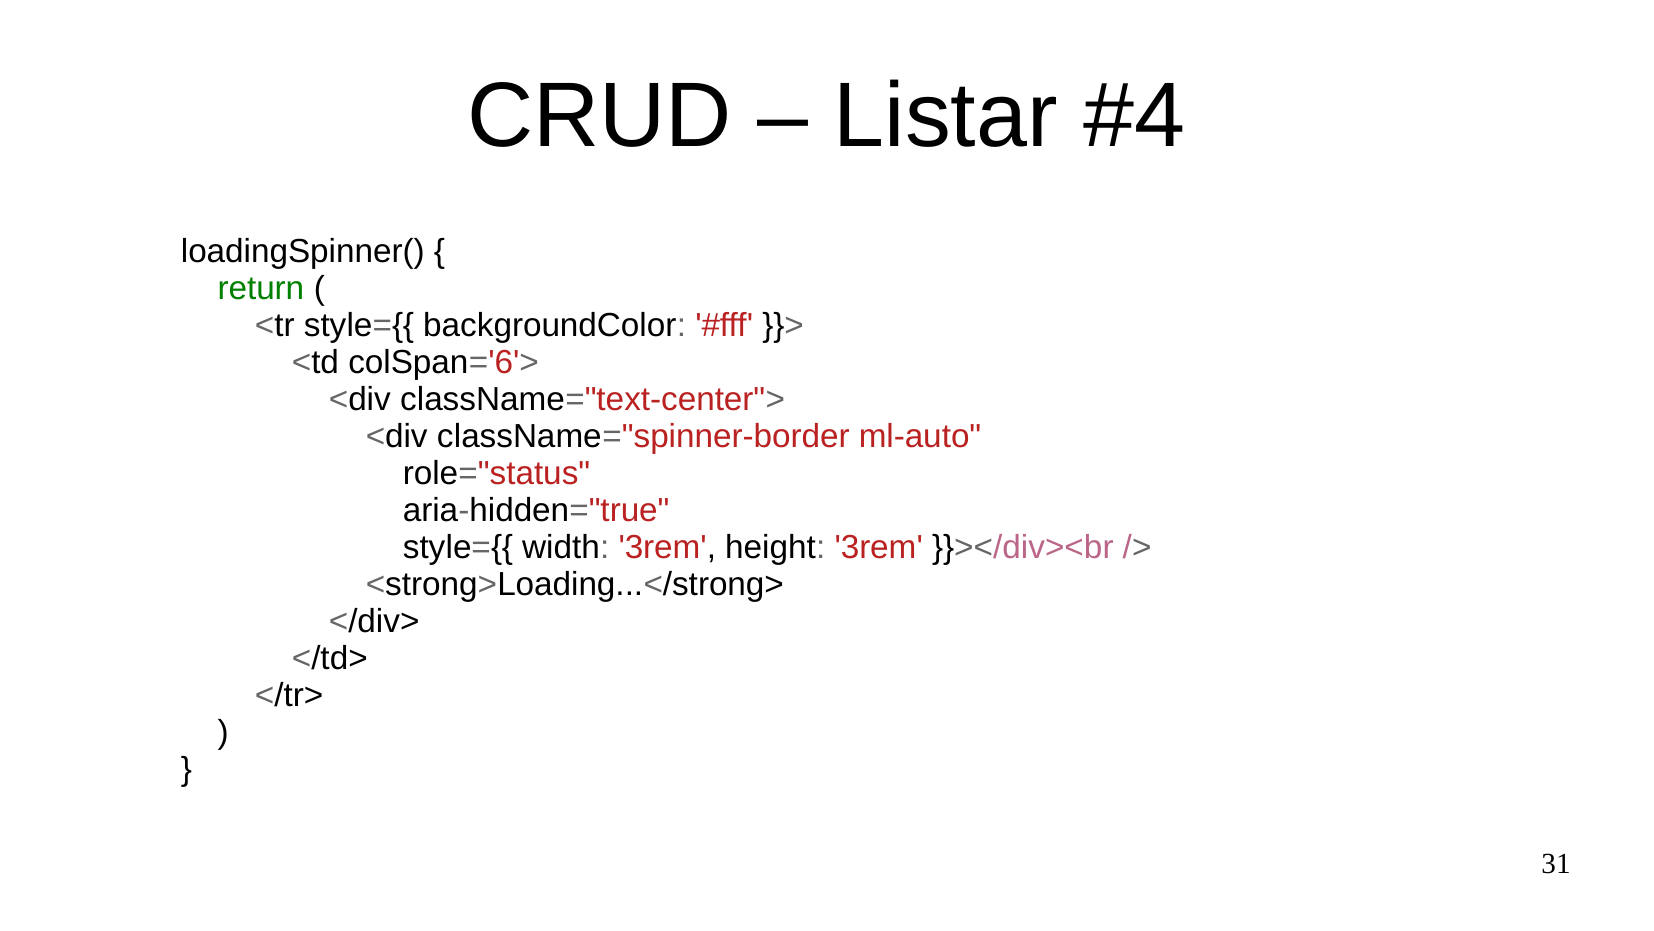

# CRUD – Listar #4
 loadingSpinner() {
 return (
 <tr style={{ backgroundColor: '#fff' }}>
 <td colSpan='6'>
 <div className="text-center">
 <div className="spinner-border ml-auto"
 role="status"
 aria-hidden="true"
 style={{ width: '3rem', height: '3rem' }}></div><br />
 <strong>Loading...</strong>
 </div>
 </td>
 </tr>
 )
 }
31